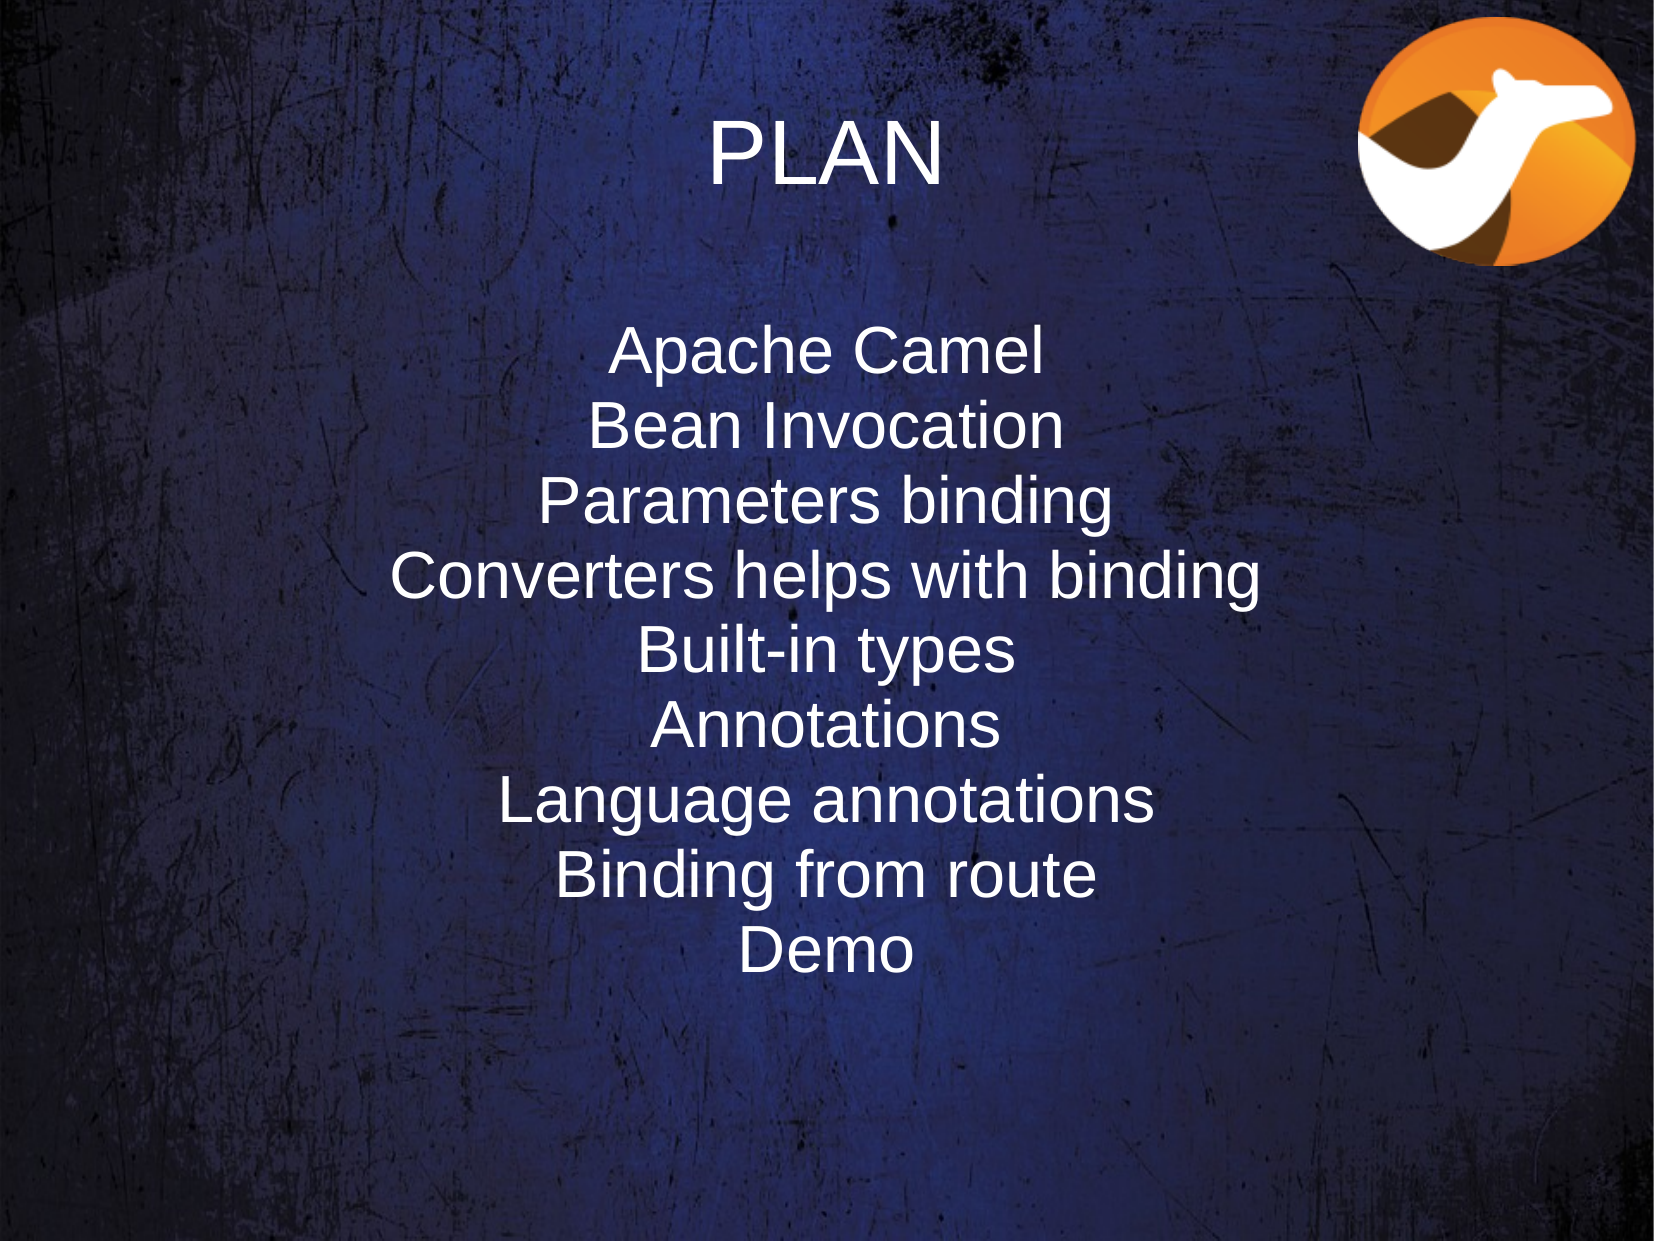

# PLAN
Apache Camel
Bean Invocation
Parameters binding
Converters helps with binding
Built-in types
Annotations
Language annotations
Binding from route
Demo